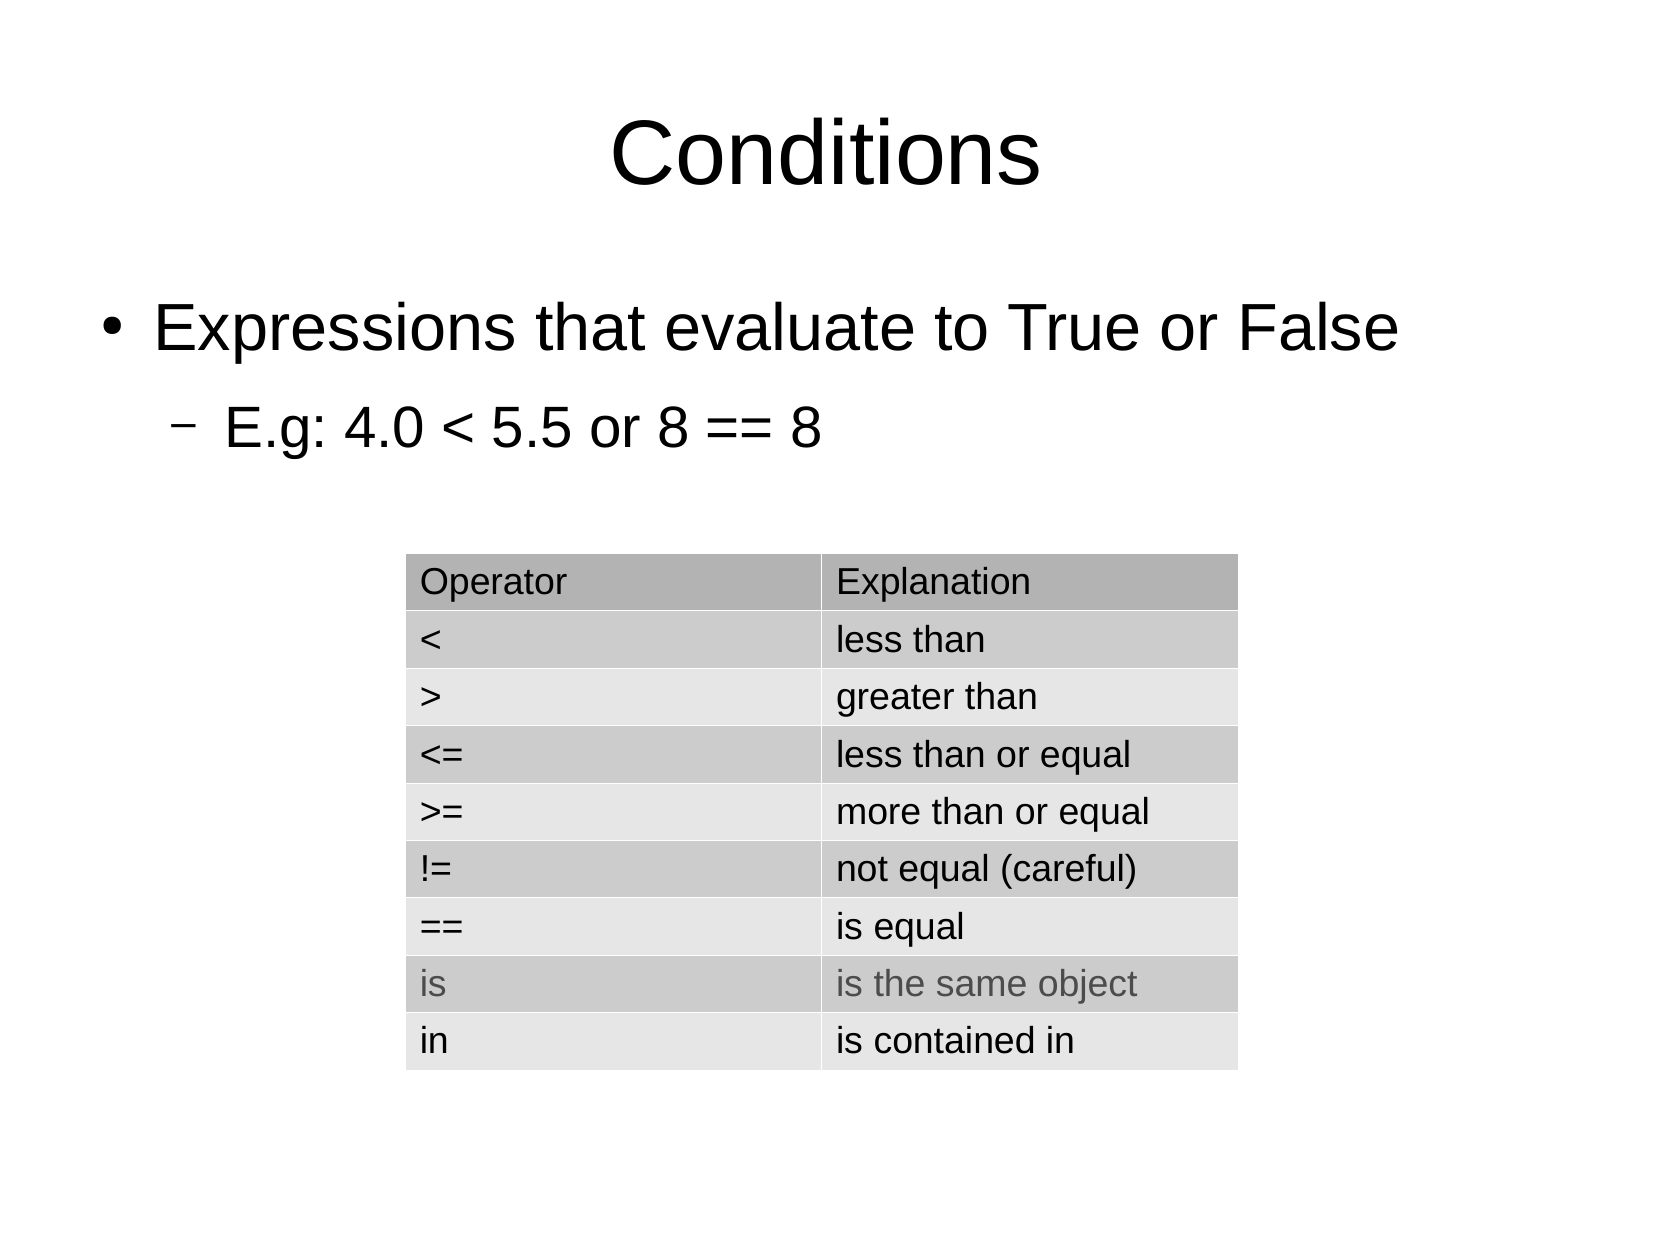

# Conditions
Expressions that evaluate to True or False
E.g: 4.0 < 5.5 or 8 == 8
| Operator | Explanation |
| --- | --- |
| < | less than |
| > | greater than |
| <= | less than or equal |
| >= | more than or equal |
| != | not equal (careful) |
| == | is equal |
| is | is the same object |
| in | is contained in |